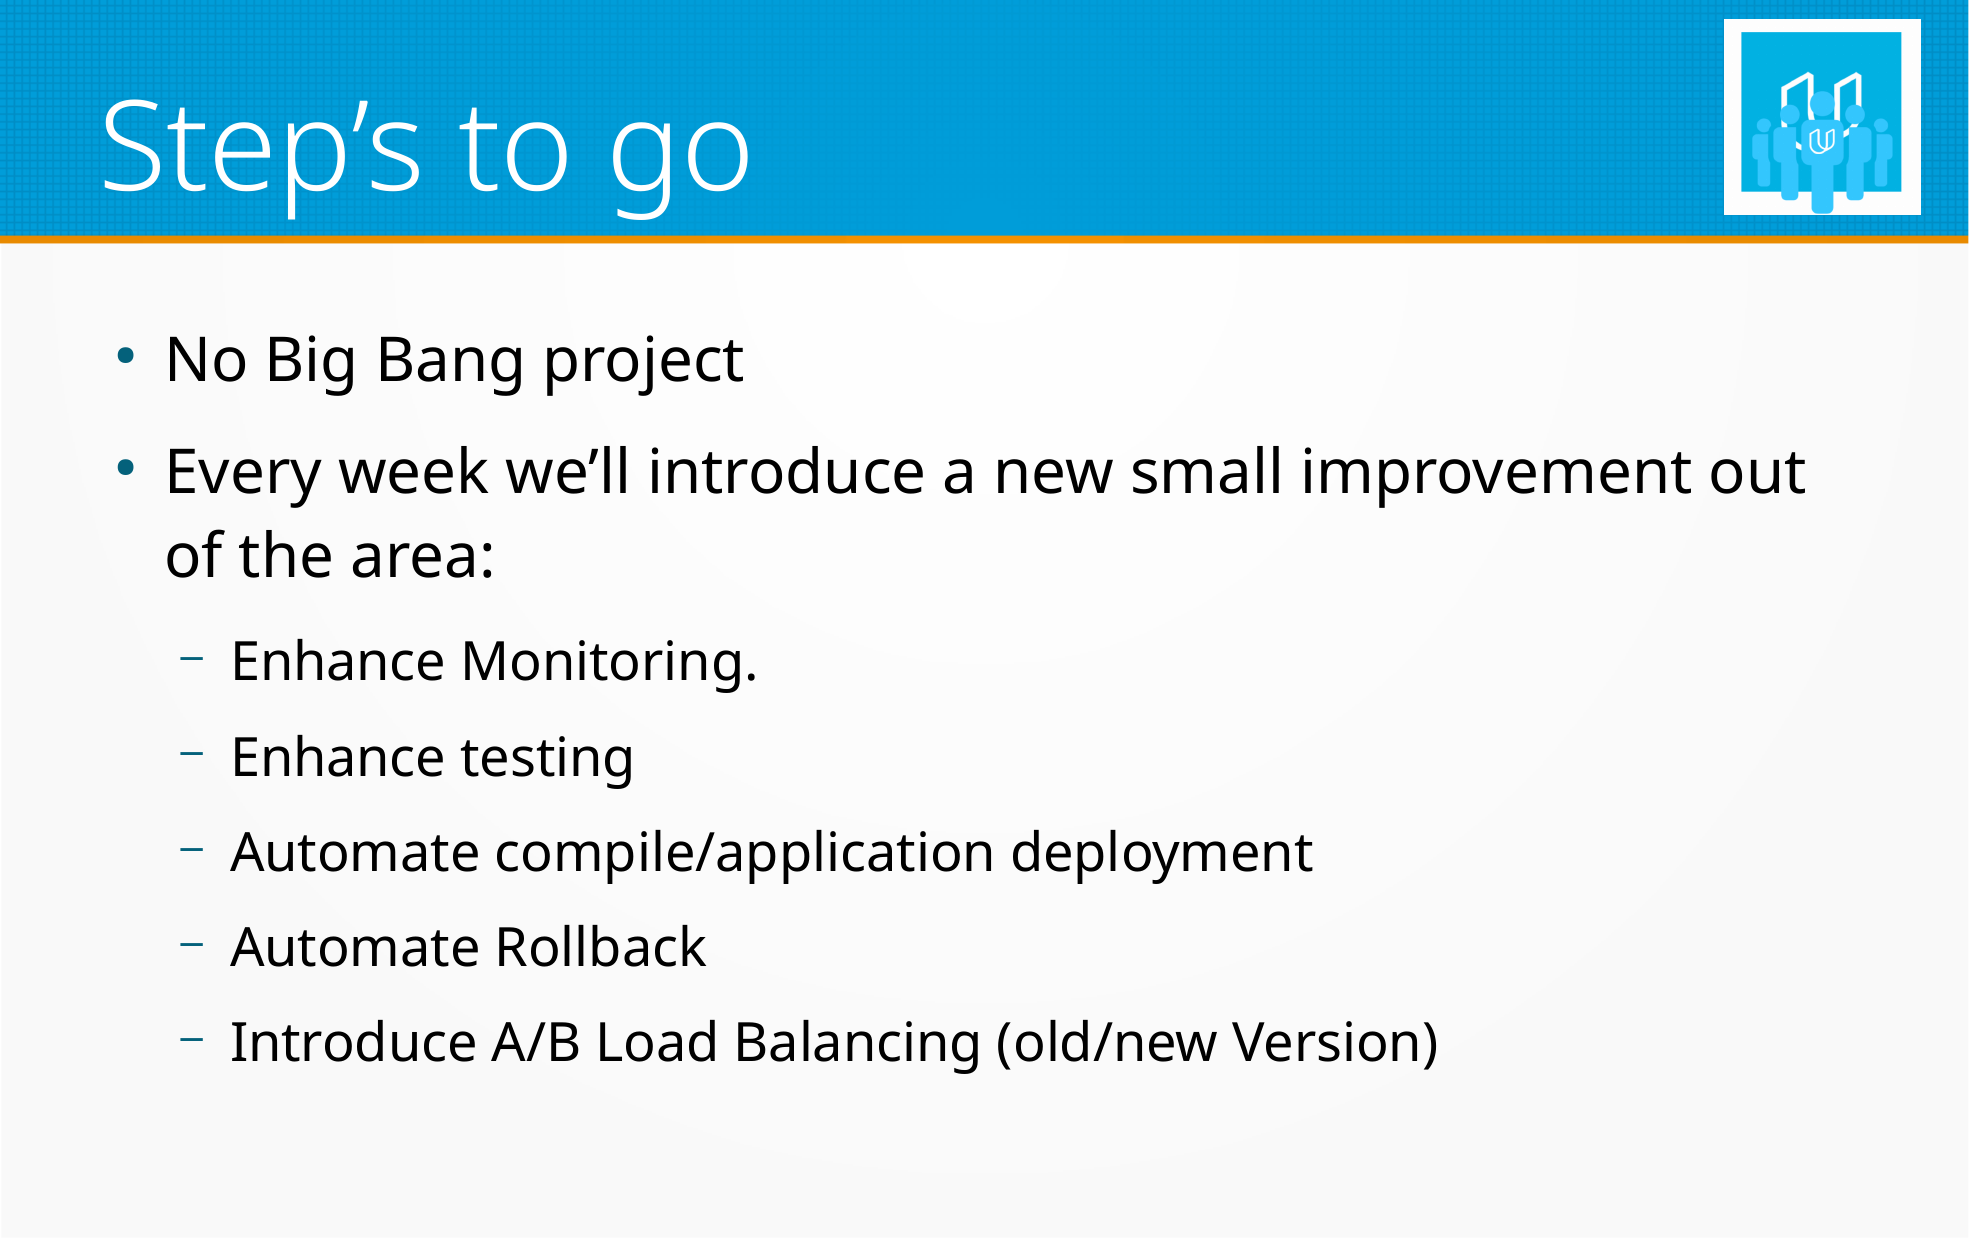

# Step’s to go
No Big Bang project
Every week we’ll introduce a new small improvement out of the area:
Enhance Monitoring.
Enhance testing
Automate compile/application deployment
Automate Rollback
Introduce A/B Load Balancing (old/new Version)